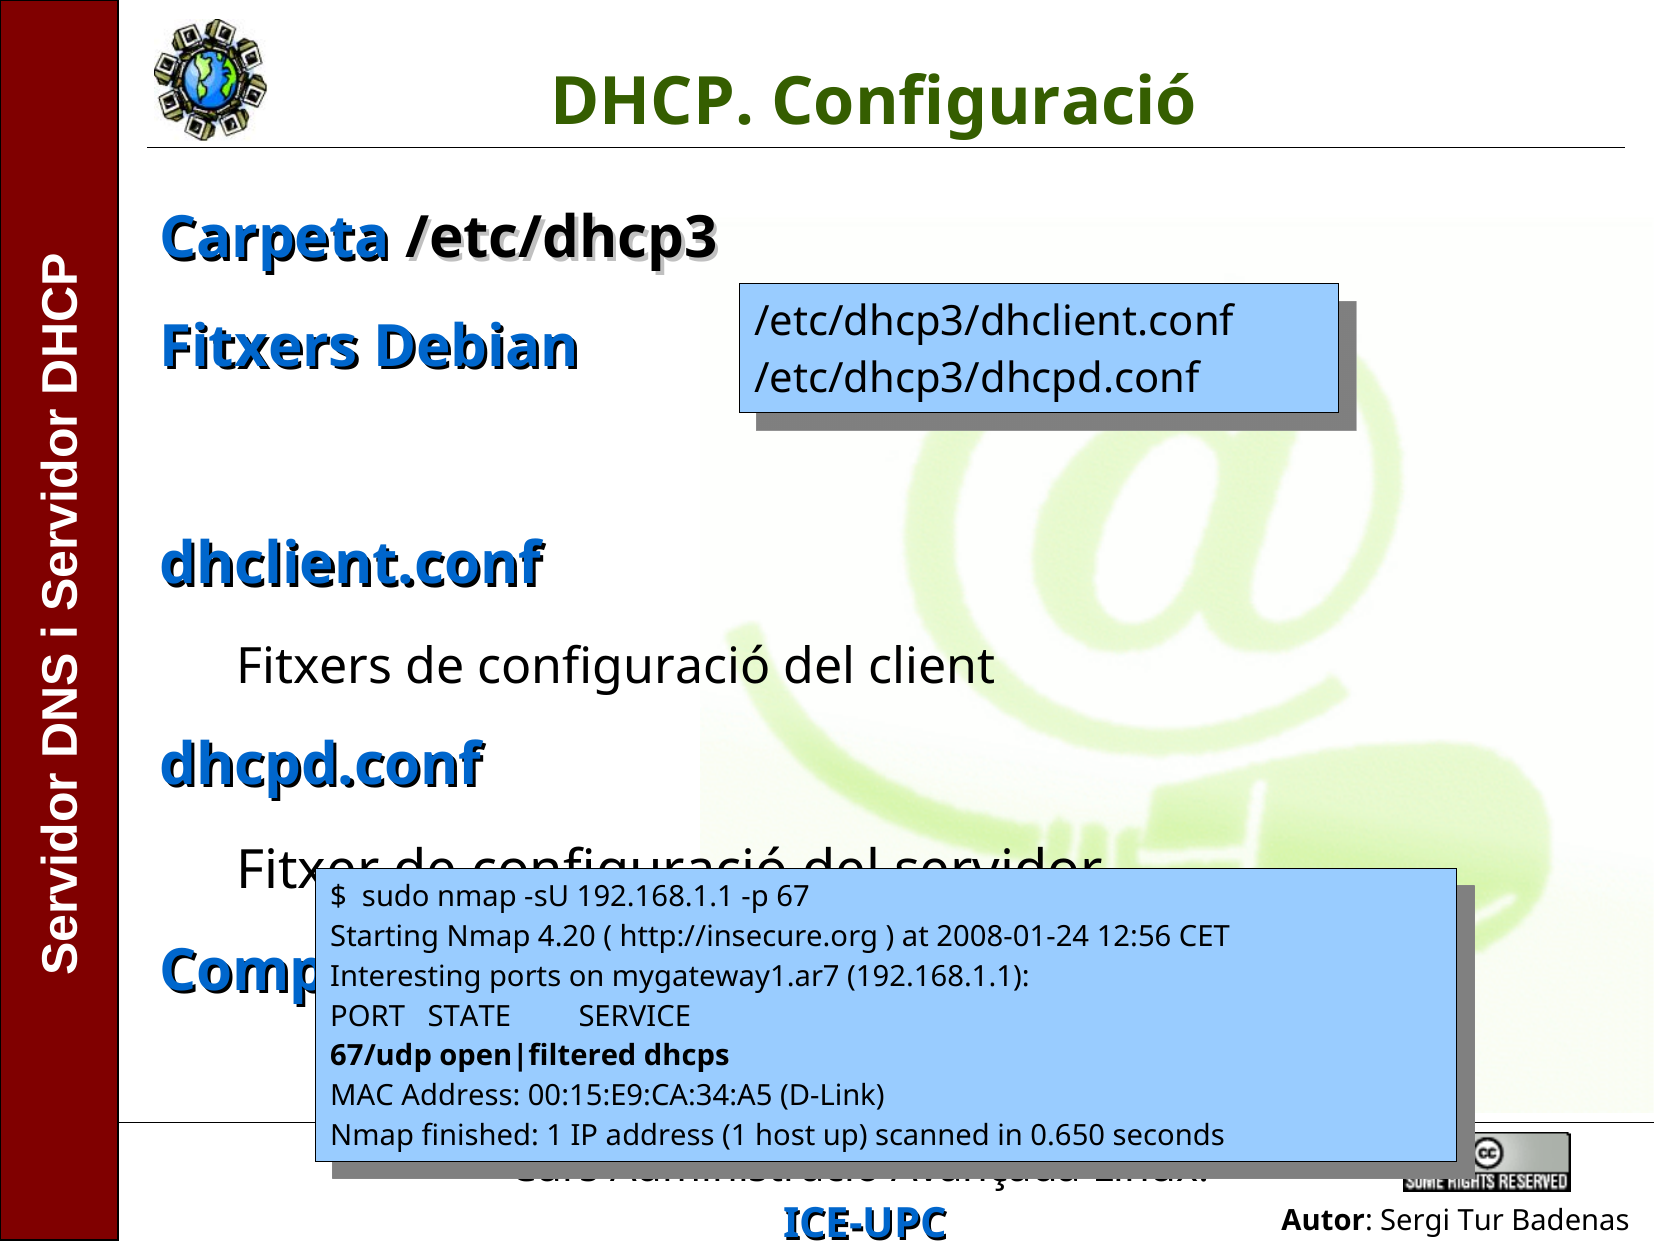

# DHCP. Configuració
Carpeta /etc/dhcp3
Fitxers Debian
dhclient.conf
Fitxers de configuració del client
dhcpd.conf
Fitxer de configuració del servidor
Comprovar el funcionament
/etc/dhcp3/dhclient.conf
/etc/dhcp3/dhcpd.conf
$ sudo nmap -sU 192.168.1.1 -p 67
Starting Nmap 4.20 ( http://insecure.org ) at 2008-01-24 12:56 CET
Interesting ports on mygateway1.ar7 (192.168.1.1):
PORT STATE SERVICE
67/udp open|filtered dhcps
MAC Address: 00:15:E9:CA:34:A5 (D-Link)
Nmap finished: 1 IP address (1 host up) scanned in 0.650 seconds